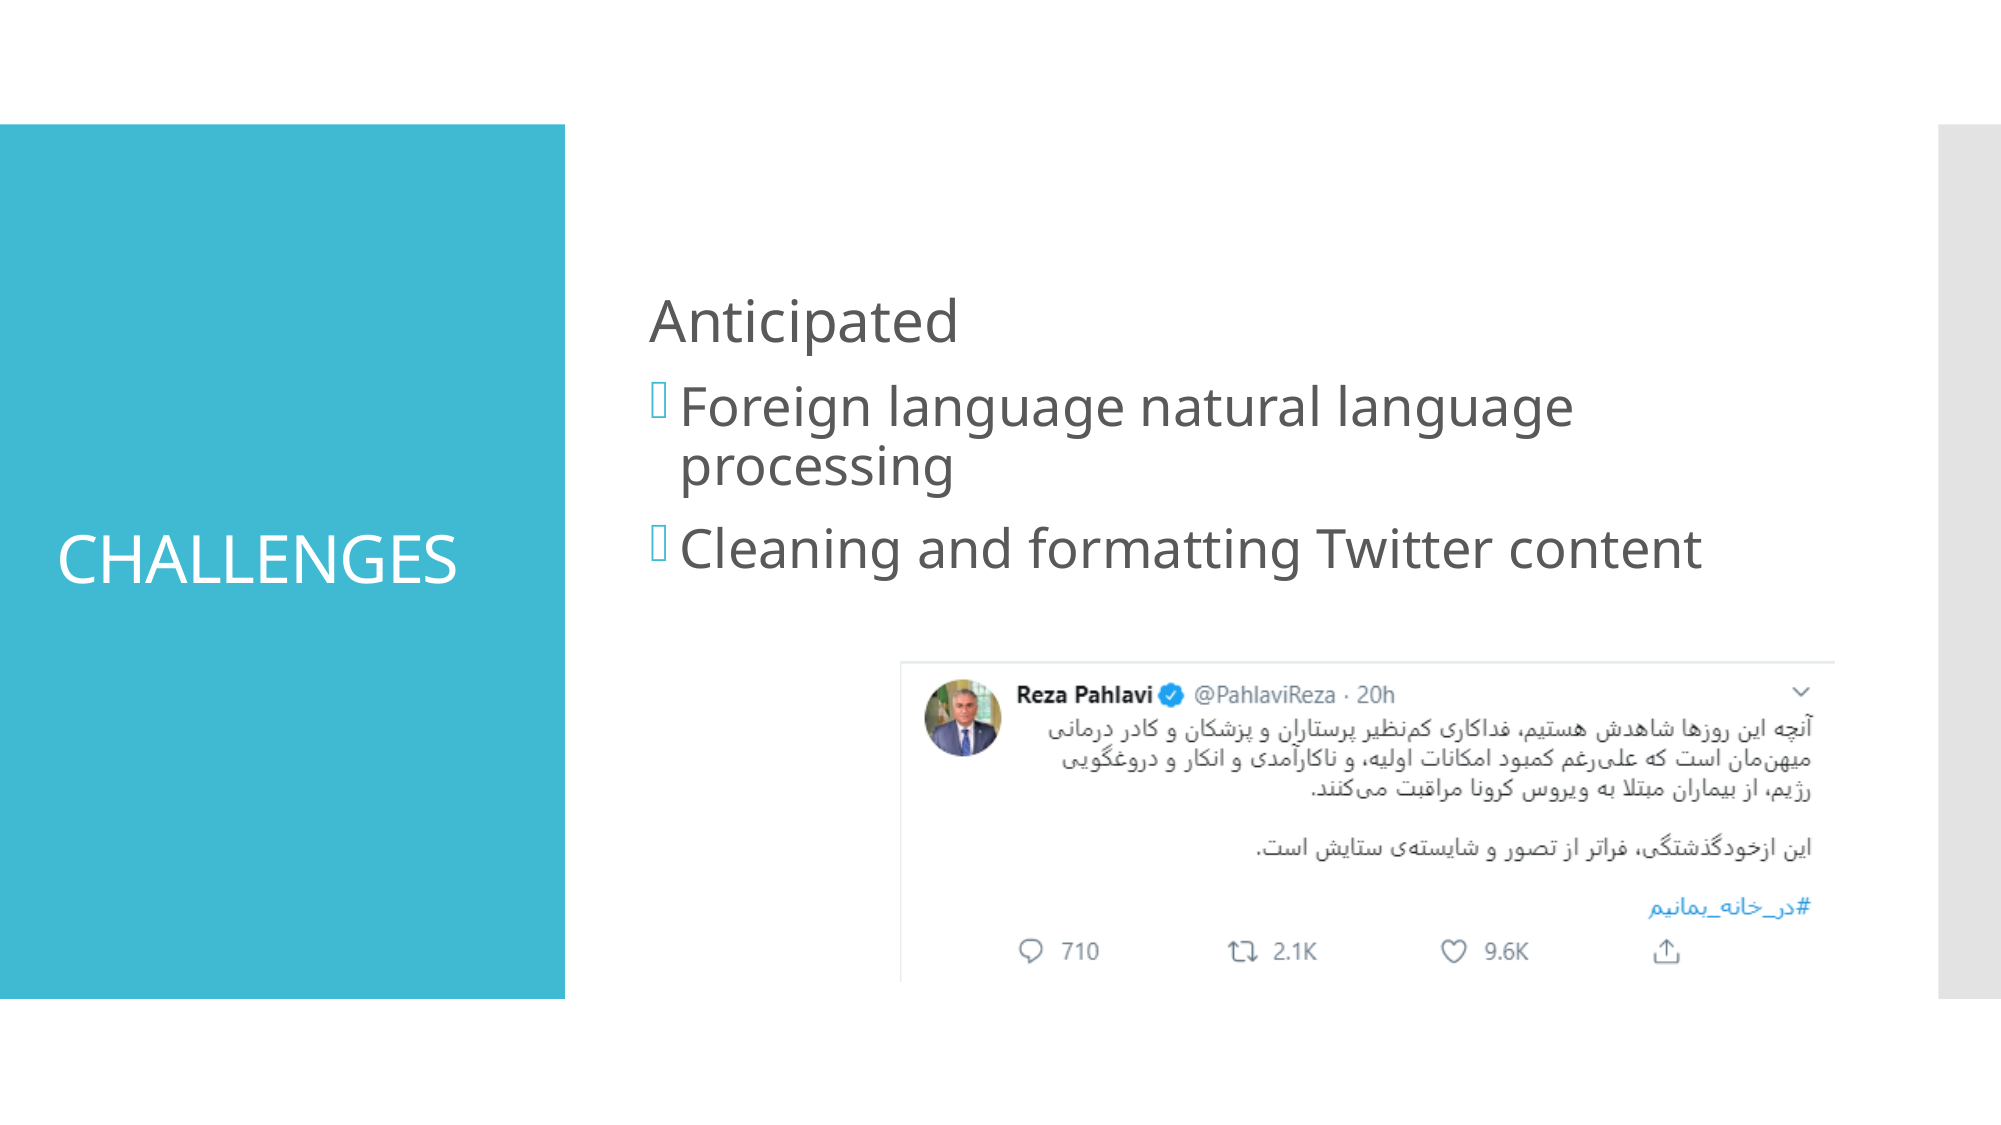

Anticipated
Foreign language natural language processing
Cleaning and formatting Twitter content
# Challenges